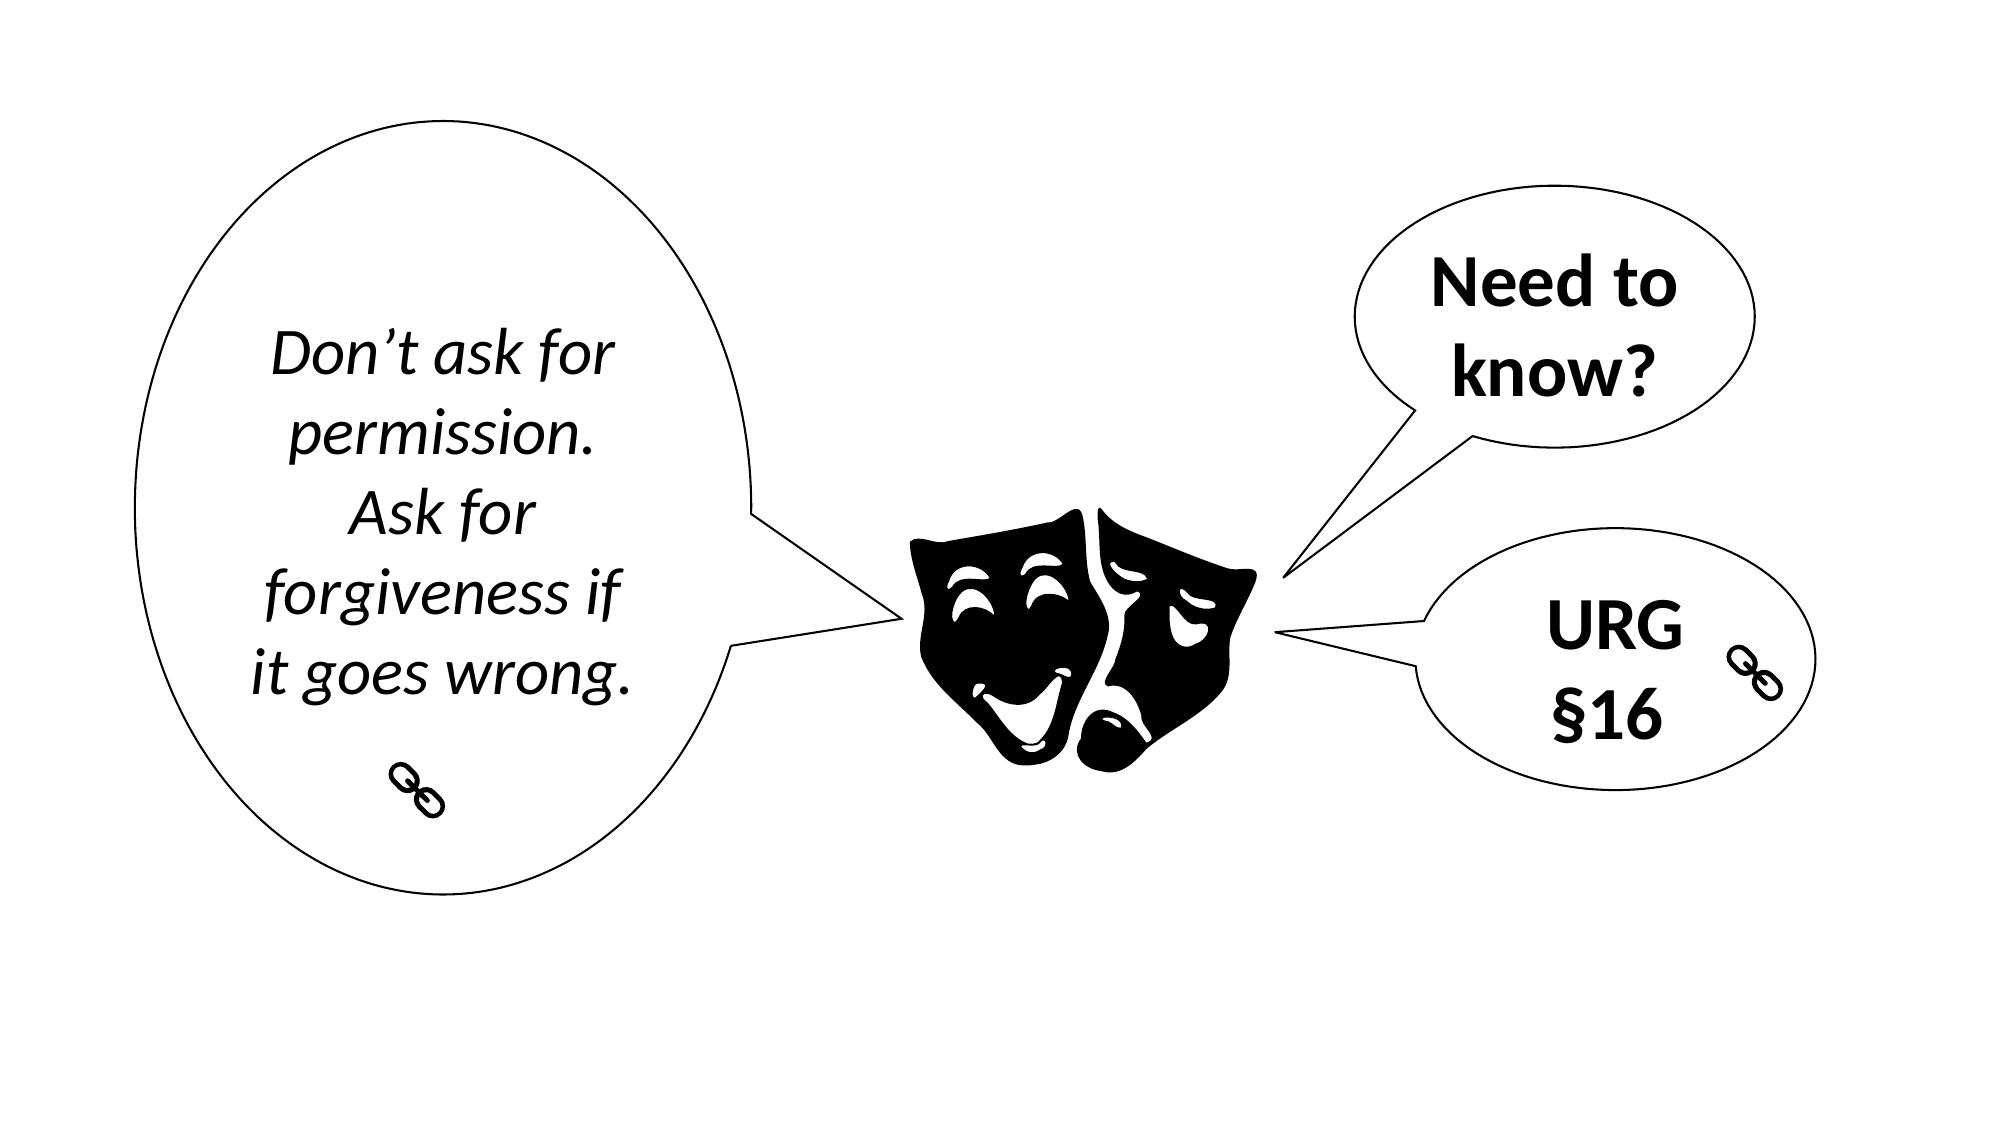

# Wieso so schwer?
Don’t ask for permission. Ask for forgiveness if it goes wrong.
Need to know?
URG §16